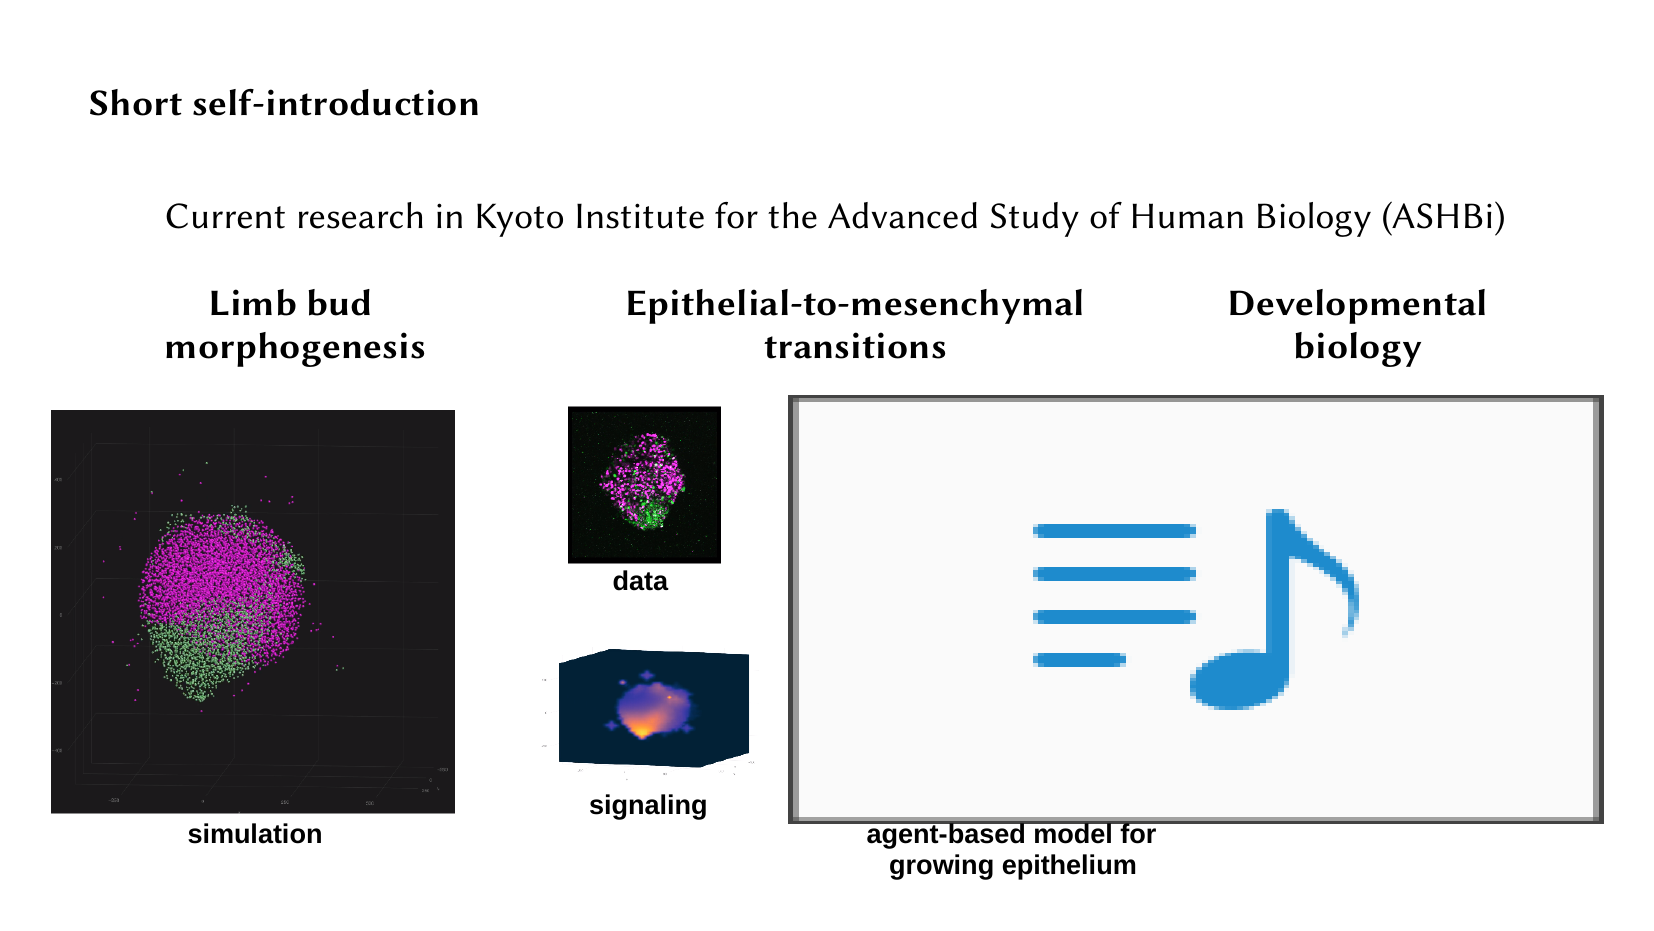

Short self-introduction
Current research in Kyoto Institute for the Advanced Study of Human Biology (ASHBi)
Limb bud
morphogenesis
Epithelial-to-mesenchymal
transitions
Developmental
biology
data
signaling
simulation
agent-based model for
 growing epithelium